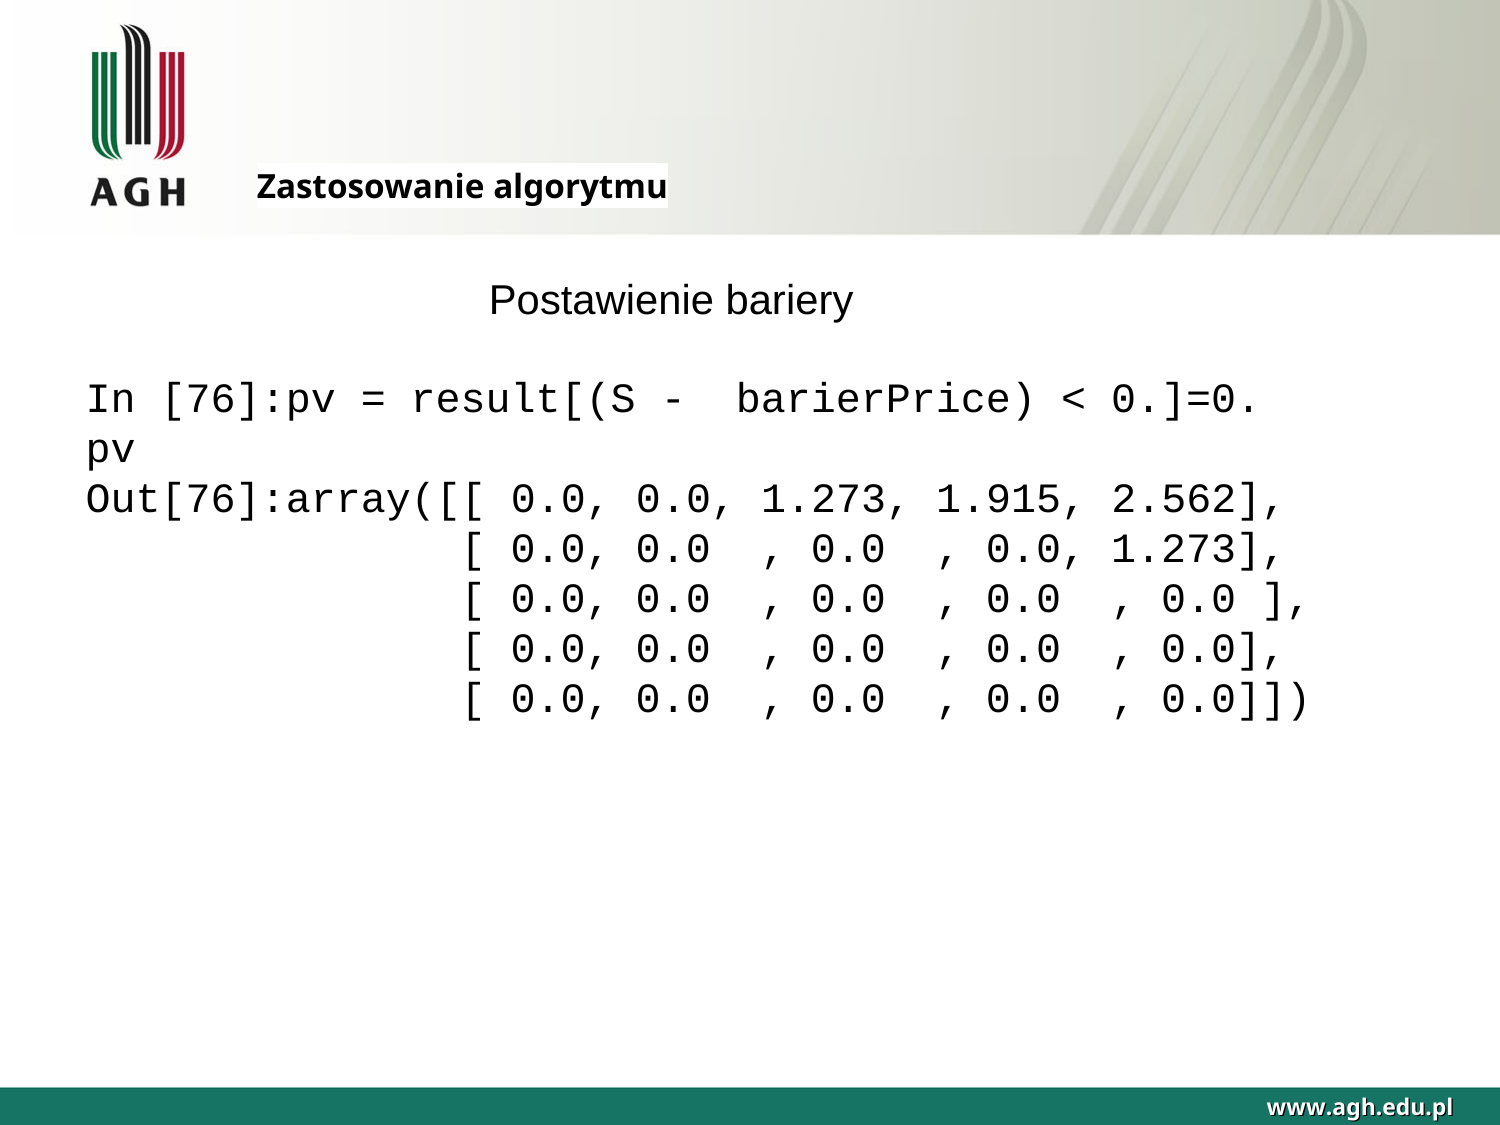

# Zastosowanie algorytmu
Postawienie bariery
In [76]:pv = result[(S - barierPrice) < 0.]=0.
pv
Out[76]:array([[ 0.0, 0.0, 1.273, 1.915, 2.562],
 [ 0.0, 0.0 , 0.0 , 0.0, 1.273],
 [ 0.0, 0.0 , 0.0 , 0.0 , 0.0 ],
 [ 0.0, 0.0 , 0.0 , 0.0 , 0.0],
 [ 0.0, 0.0 , 0.0 , 0.0 , 0.0]])
www.agh.edu.pl